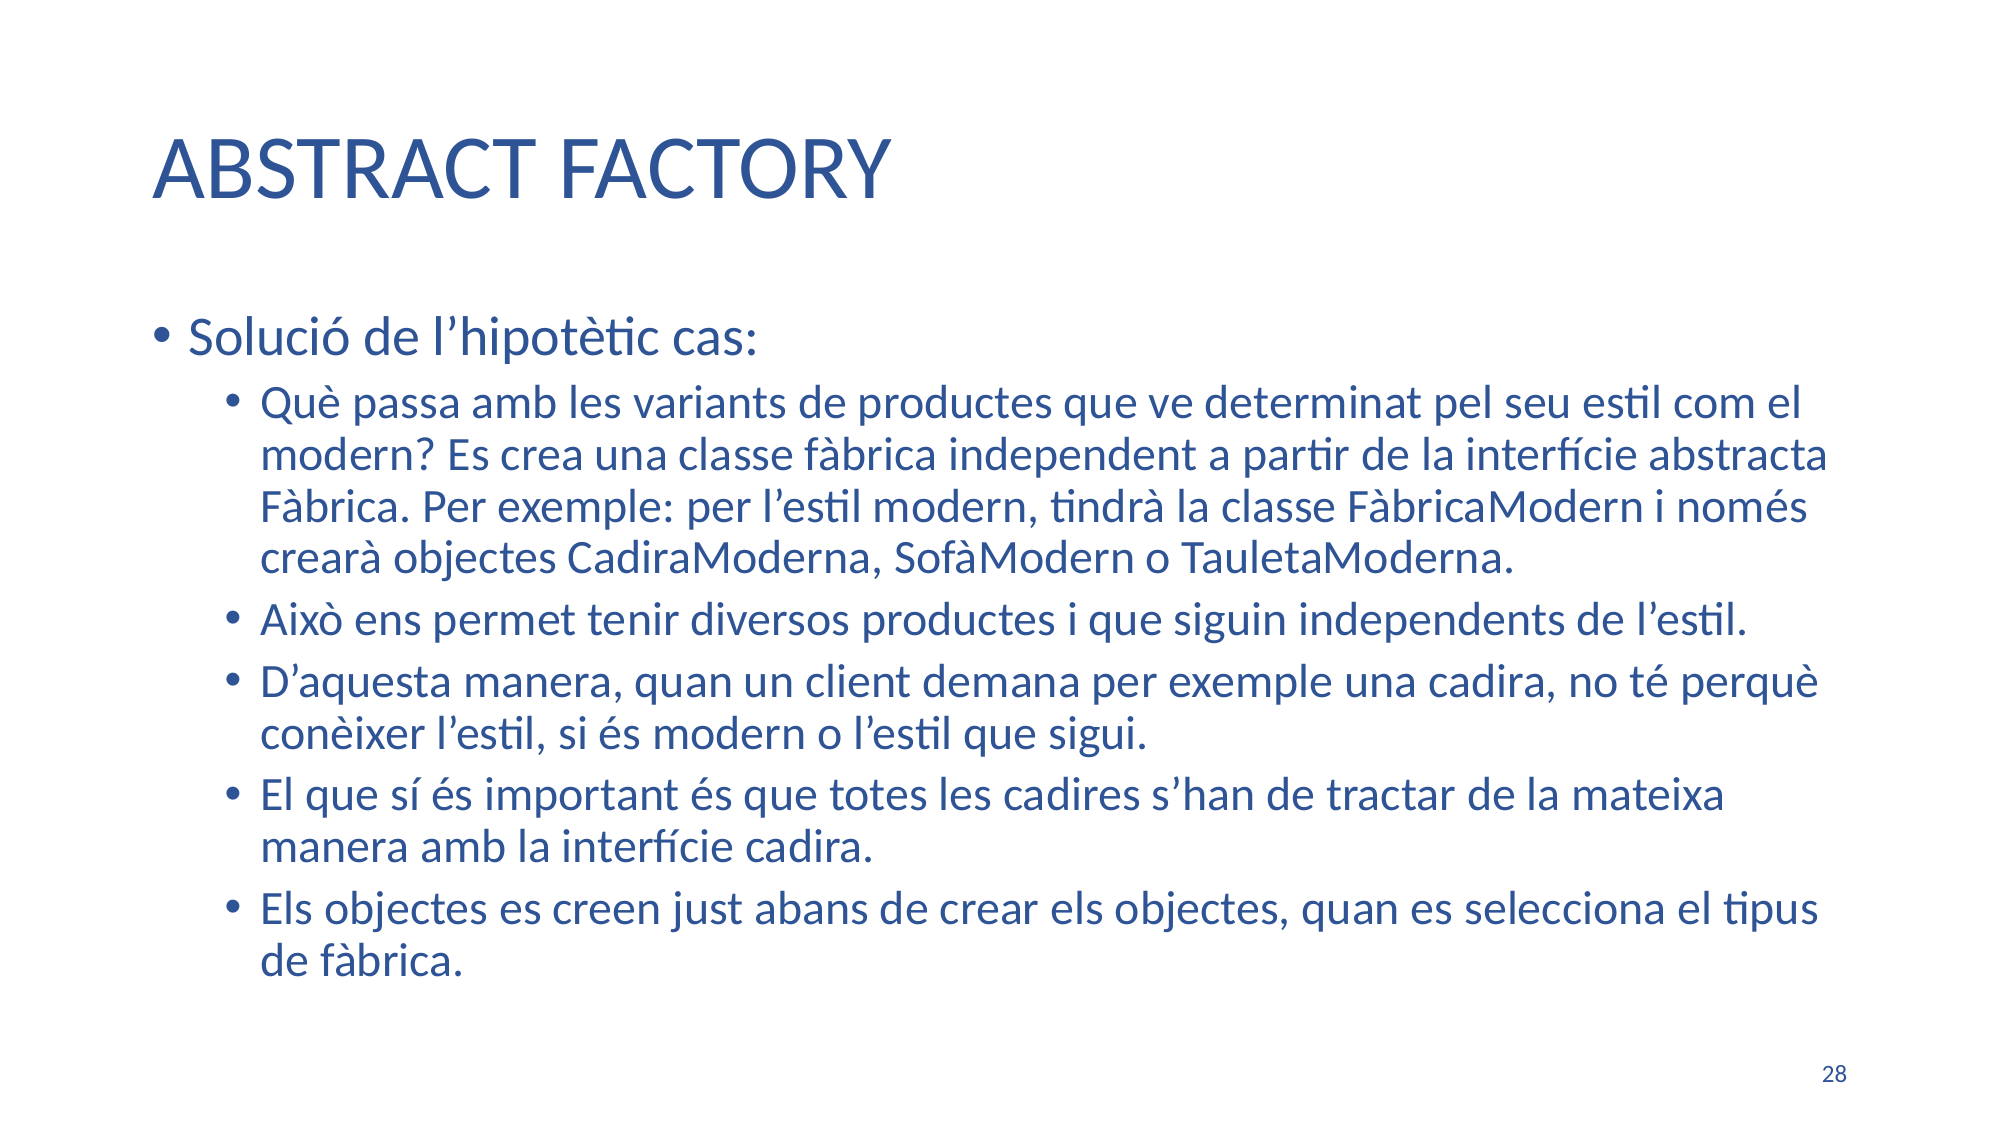

# ABSTRACT FACTORY
Solució de l’hipotètic cas:
Què passa amb les variants de productes que ve determinat pel seu estil com el modern? Es crea una classe fàbrica independent a partir de la interfície abstracta Fàbrica. Per exemple: per l’estil modern, tindrà la classe FàbricaModern i només crearà objectes CadiraModerna, SofàModern o TauletaModerna.
Això ens permet tenir diversos productes i que siguin independents de l’estil.
D’aquesta manera, quan un client demana per exemple una cadira, no té perquè conèixer l’estil, si és modern o l’estil que sigui.
El que sí és important és que totes les cadires s’han de tractar de la mateixa manera amb la interfície cadira.
Els objectes es creen just abans de crear els objectes, quan es selecciona el tipus de fàbrica.